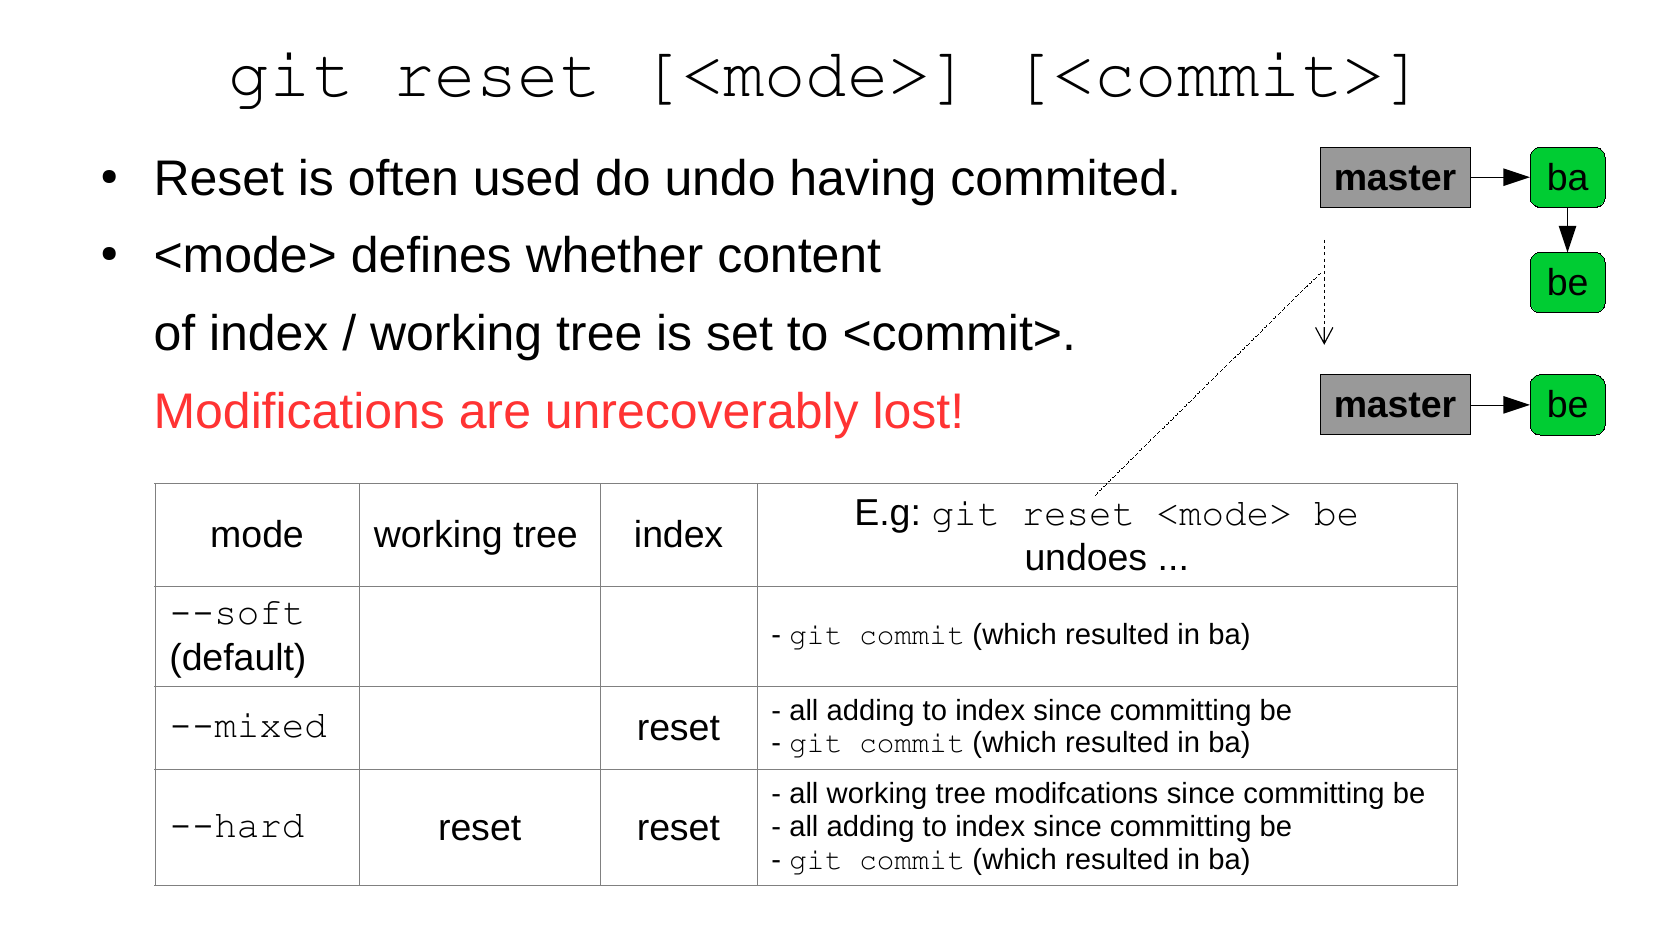

# git reset [<mode>] [<commit>]
ba
master
Reset is often used do undo having commited.
<mode> defines whether content
of index / working tree is set to <commit>.
Modifications are unrecoverably lost!
be
be
master
| mode | working tree | index | E.g: git reset <mode> be undoes ... |
| --- | --- | --- | --- |
| --soft (default) | | | - git commit (which resulted in ba) |
| --mixed | | reset | - all adding to index since committing be - git commit (which resulted in ba) |
| --hard | reset | reset | - all working tree modifcations since committing be - all adding to index since committing be - git commit (which resulted in ba) |